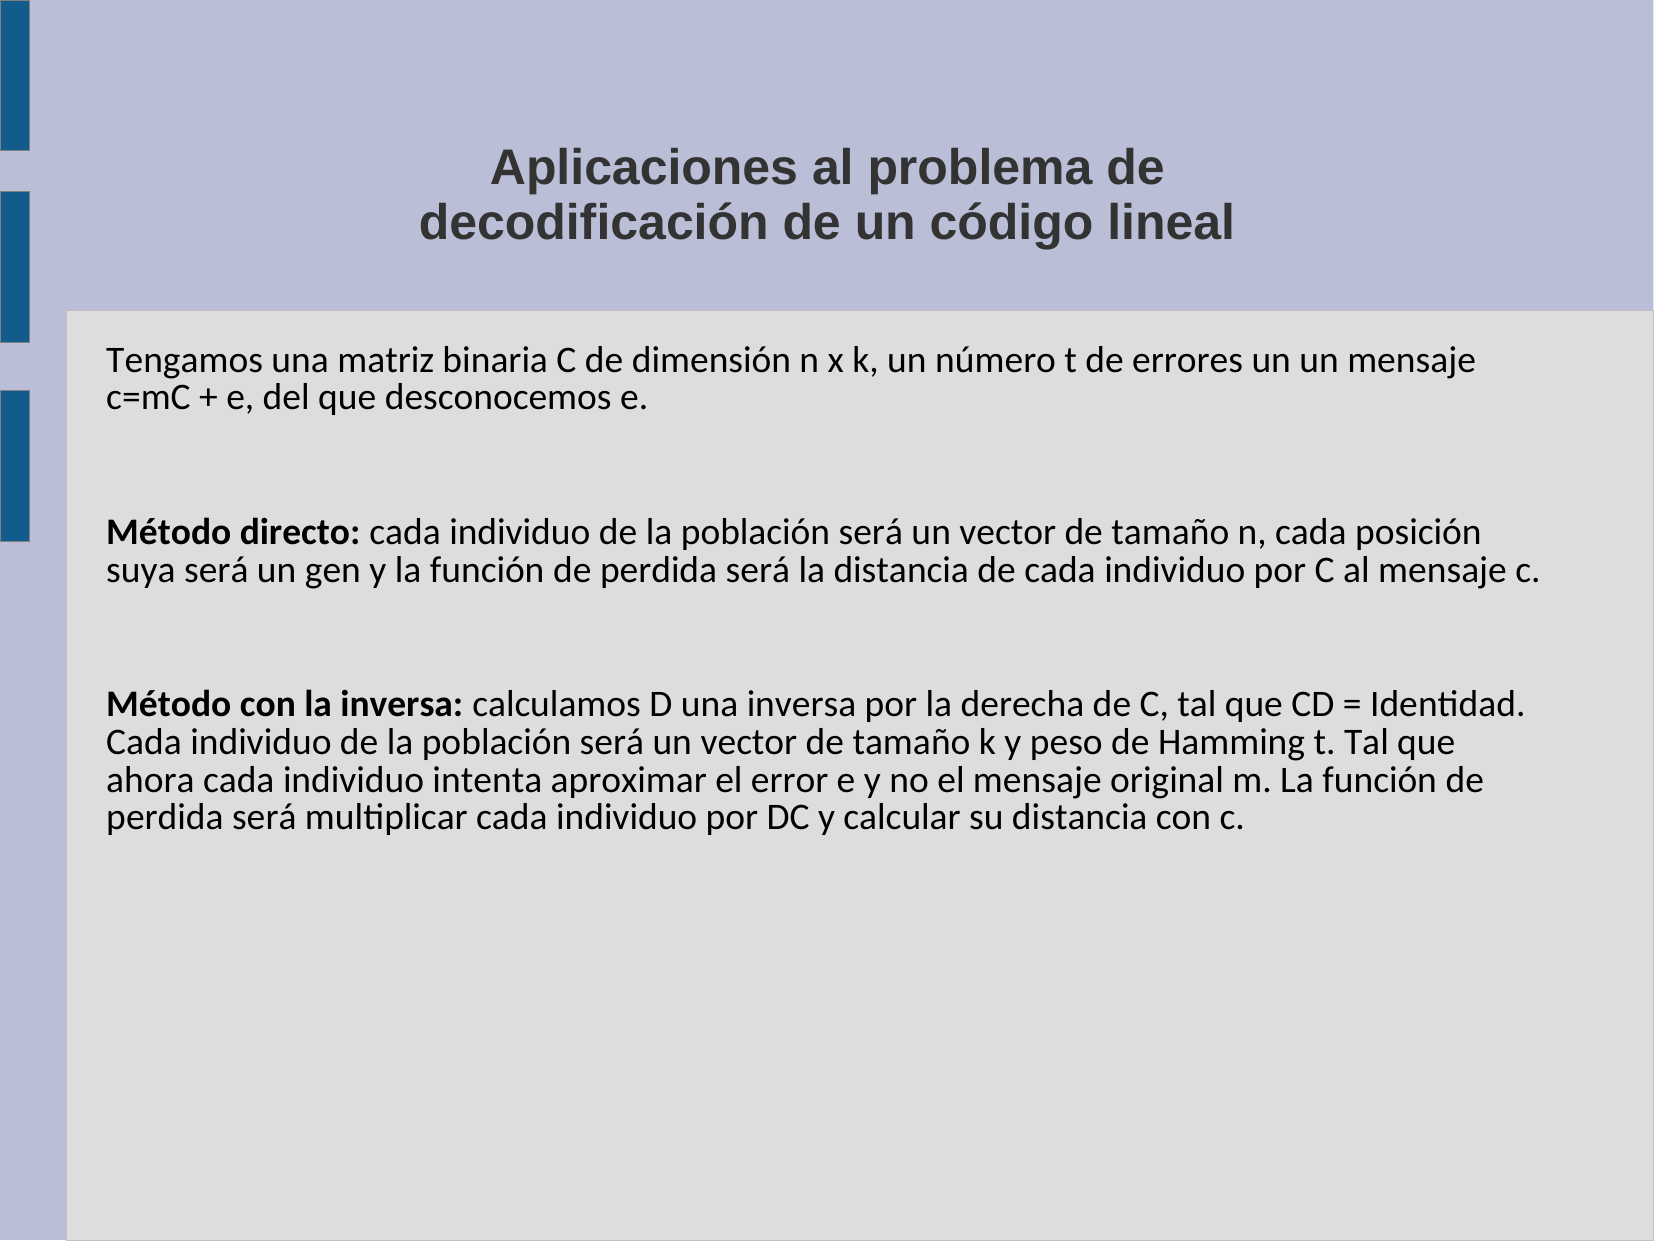

# Aplicaciones al problema de decodificación de un código lineal
Tengamos una matriz binaria C de dimensión n x k, un número t de errores un un mensaje c=mC + e, del que desconocemos e.
Método directo: cada individuo de la población será un vector de tamaño n, cada posición suya será un gen y la función de perdida será la distancia de cada individuo por C al mensaje c.
Método con la inversa: calculamos D una inversa por la derecha de C, tal que CD = Identidad. Cada individuo de la población será un vector de tamaño k y peso de Hamming t. Tal que ahora cada individuo intenta aproximar el error e y no el mensaje original m. La función de perdida será multiplicar cada individuo por DC y calcular su distancia con c.